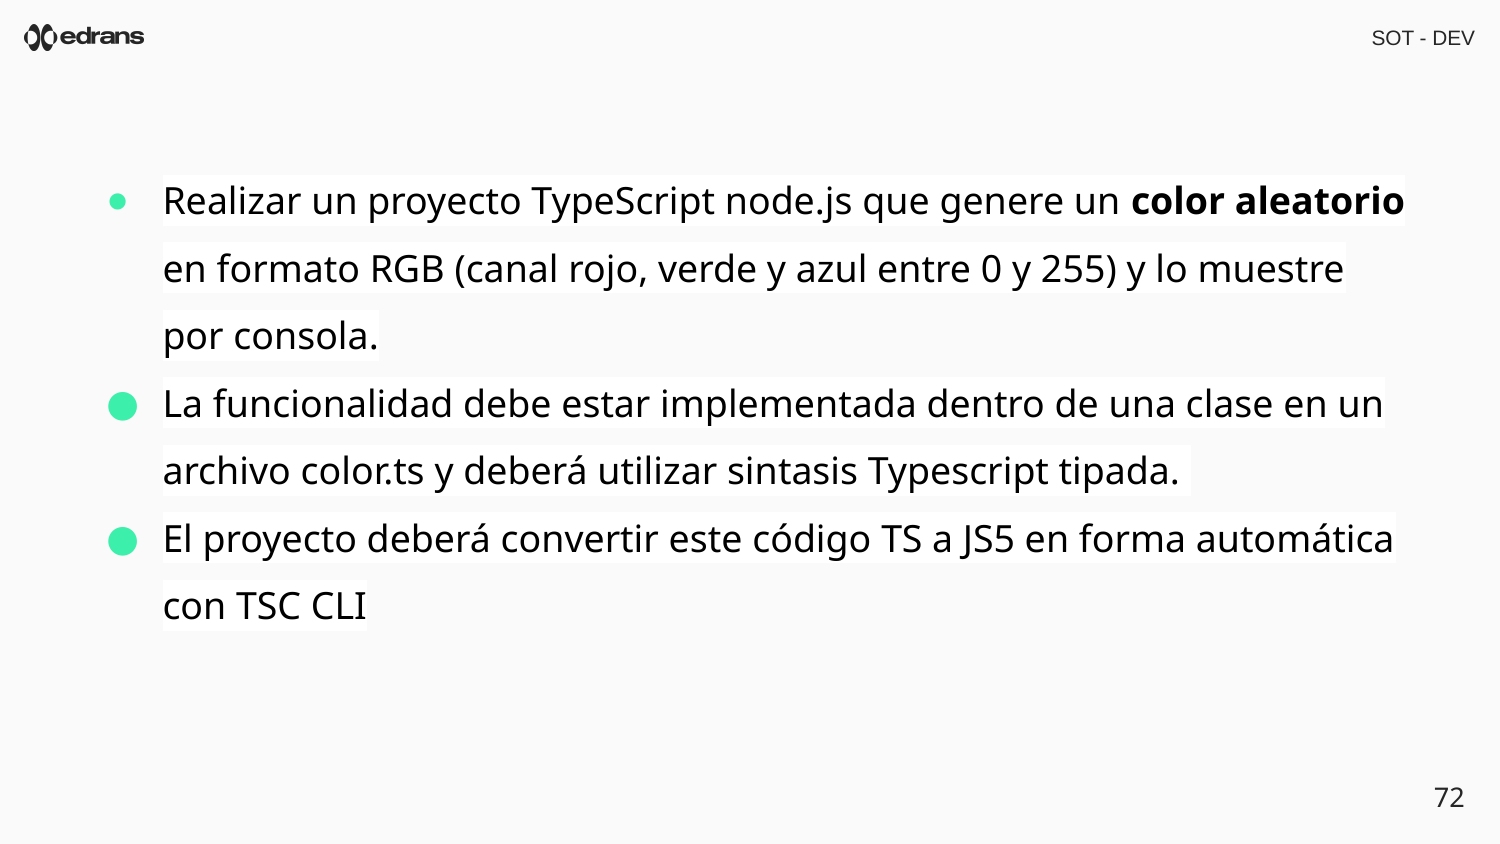

SOT - DEV
Realizar un proyecto TypeScript node.js que genere un color aleatorio en formato RGB (canal rojo, verde y azul entre 0 y 255) y lo muestre por consola.
La funcionalidad debe estar implementada dentro de una clase en un archivo color.ts y deberá utilizar sintasis Typescript tipada.
El proyecto deberá convertir este código TS a JS5 en forma automática con TSC CLI